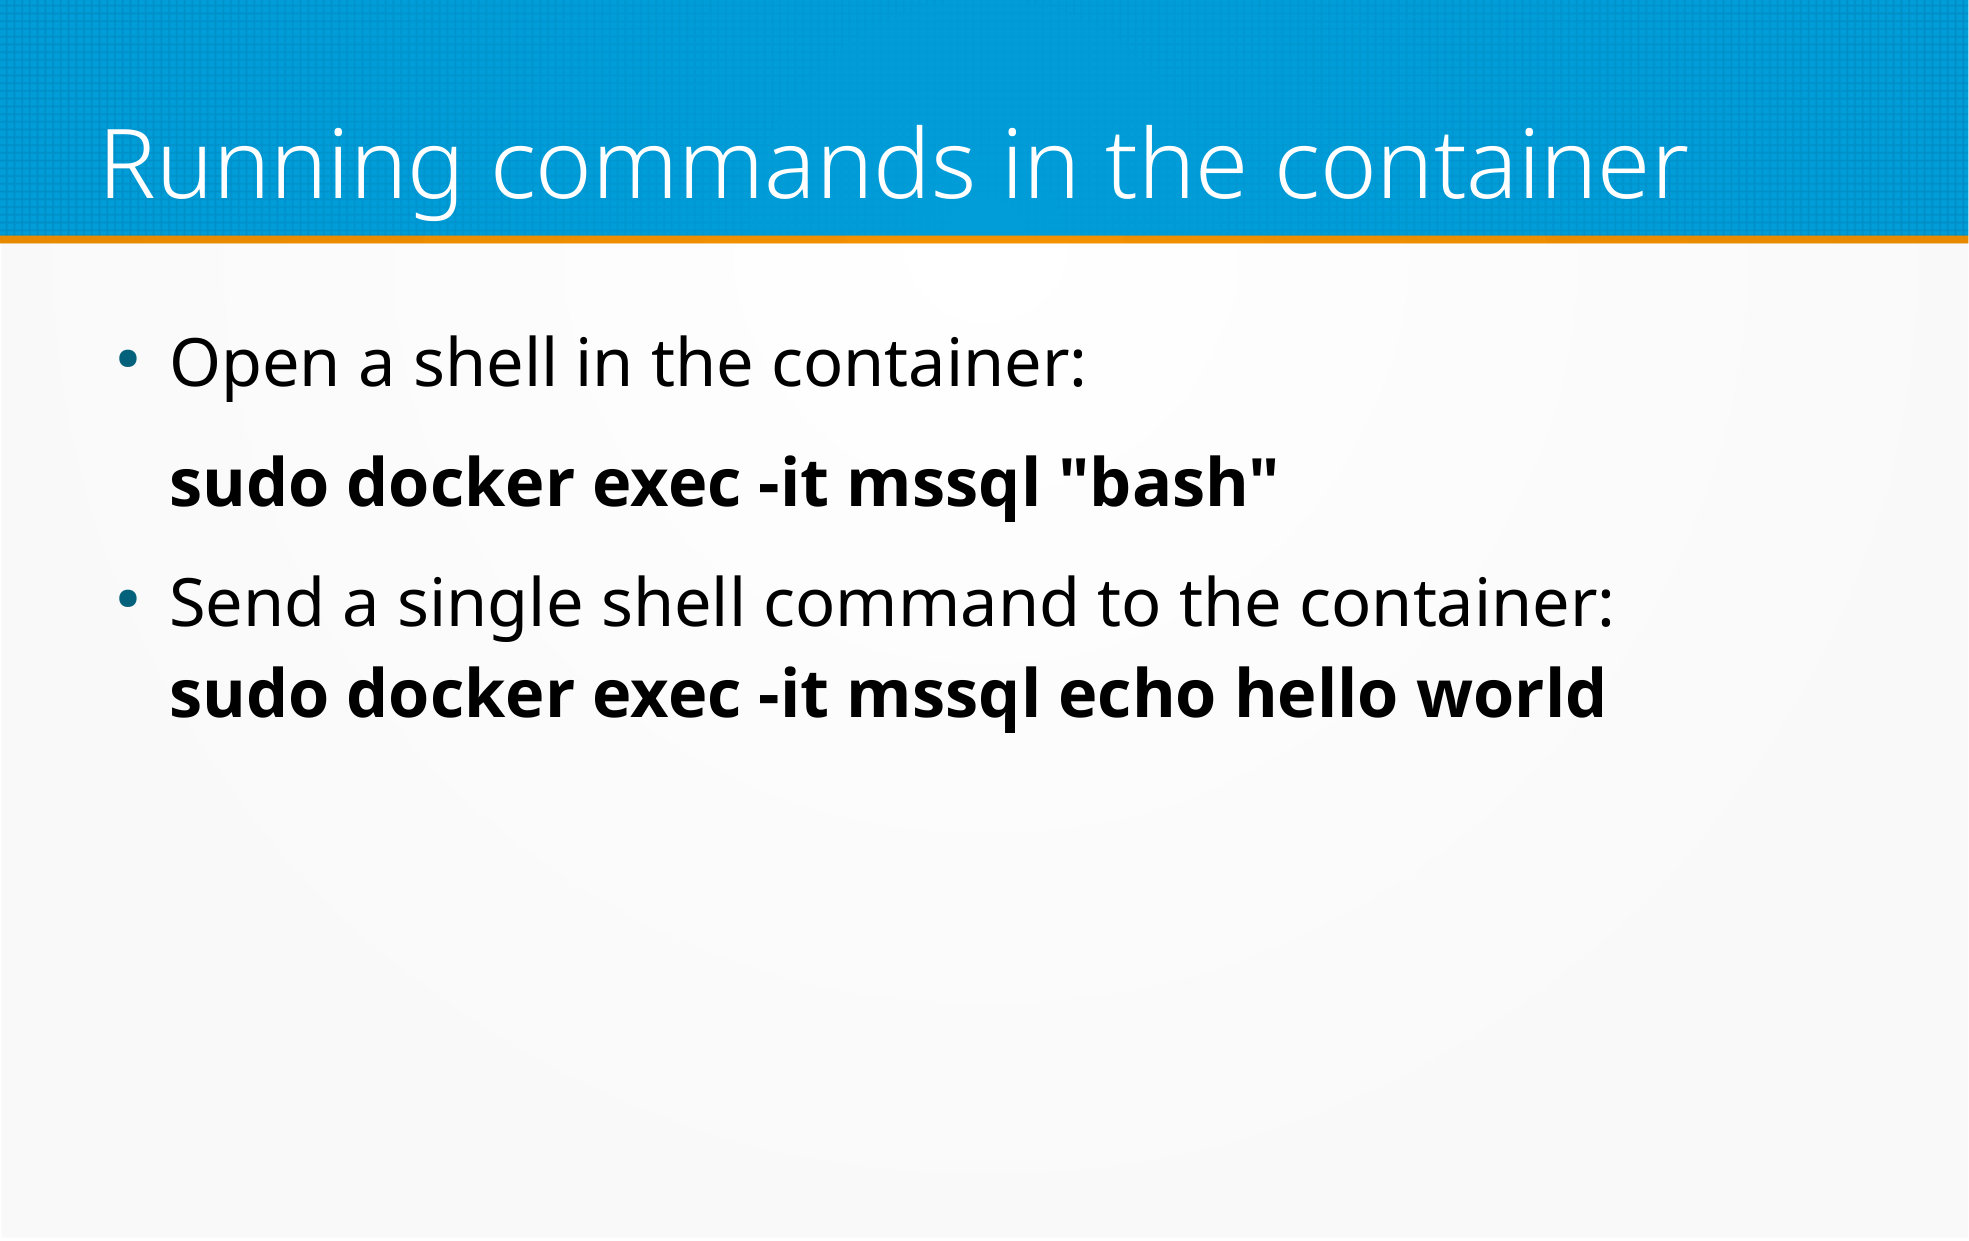

# Running commands in the container
Open a shell in the container:
sudo docker exec -it mssql "bash"
Send a single shell command to the container:
sudo docker exec -it mssql echo hello world